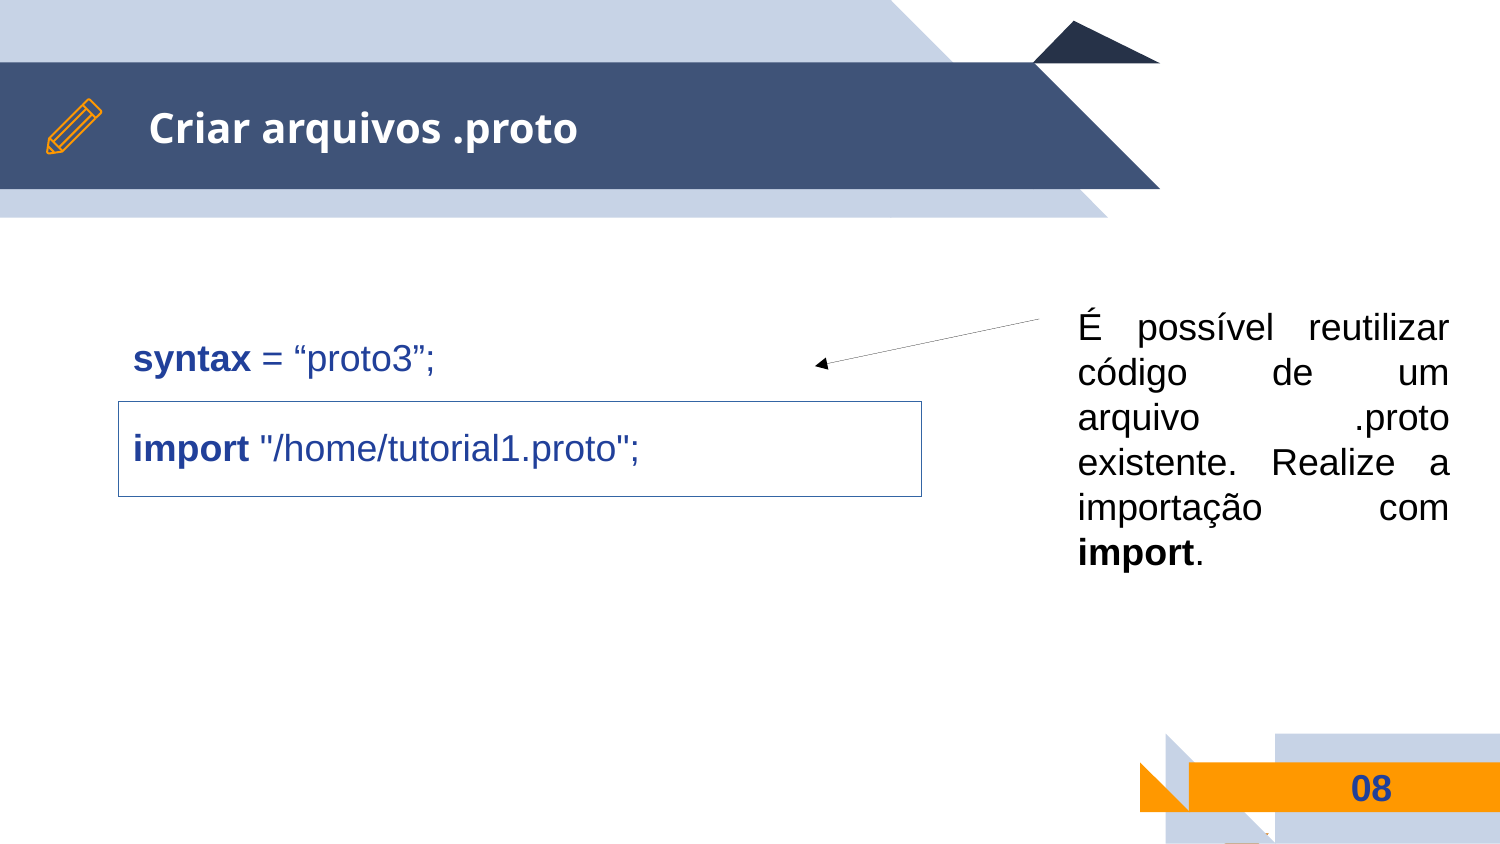

Criar arquivos .proto
syntax = “proto3”;
import "/home/tutorial1.proto";
É possível reutilizar código de um arquivo .proto existente. Realize a importação com import.
import "/home/tutorial1.proto";
08